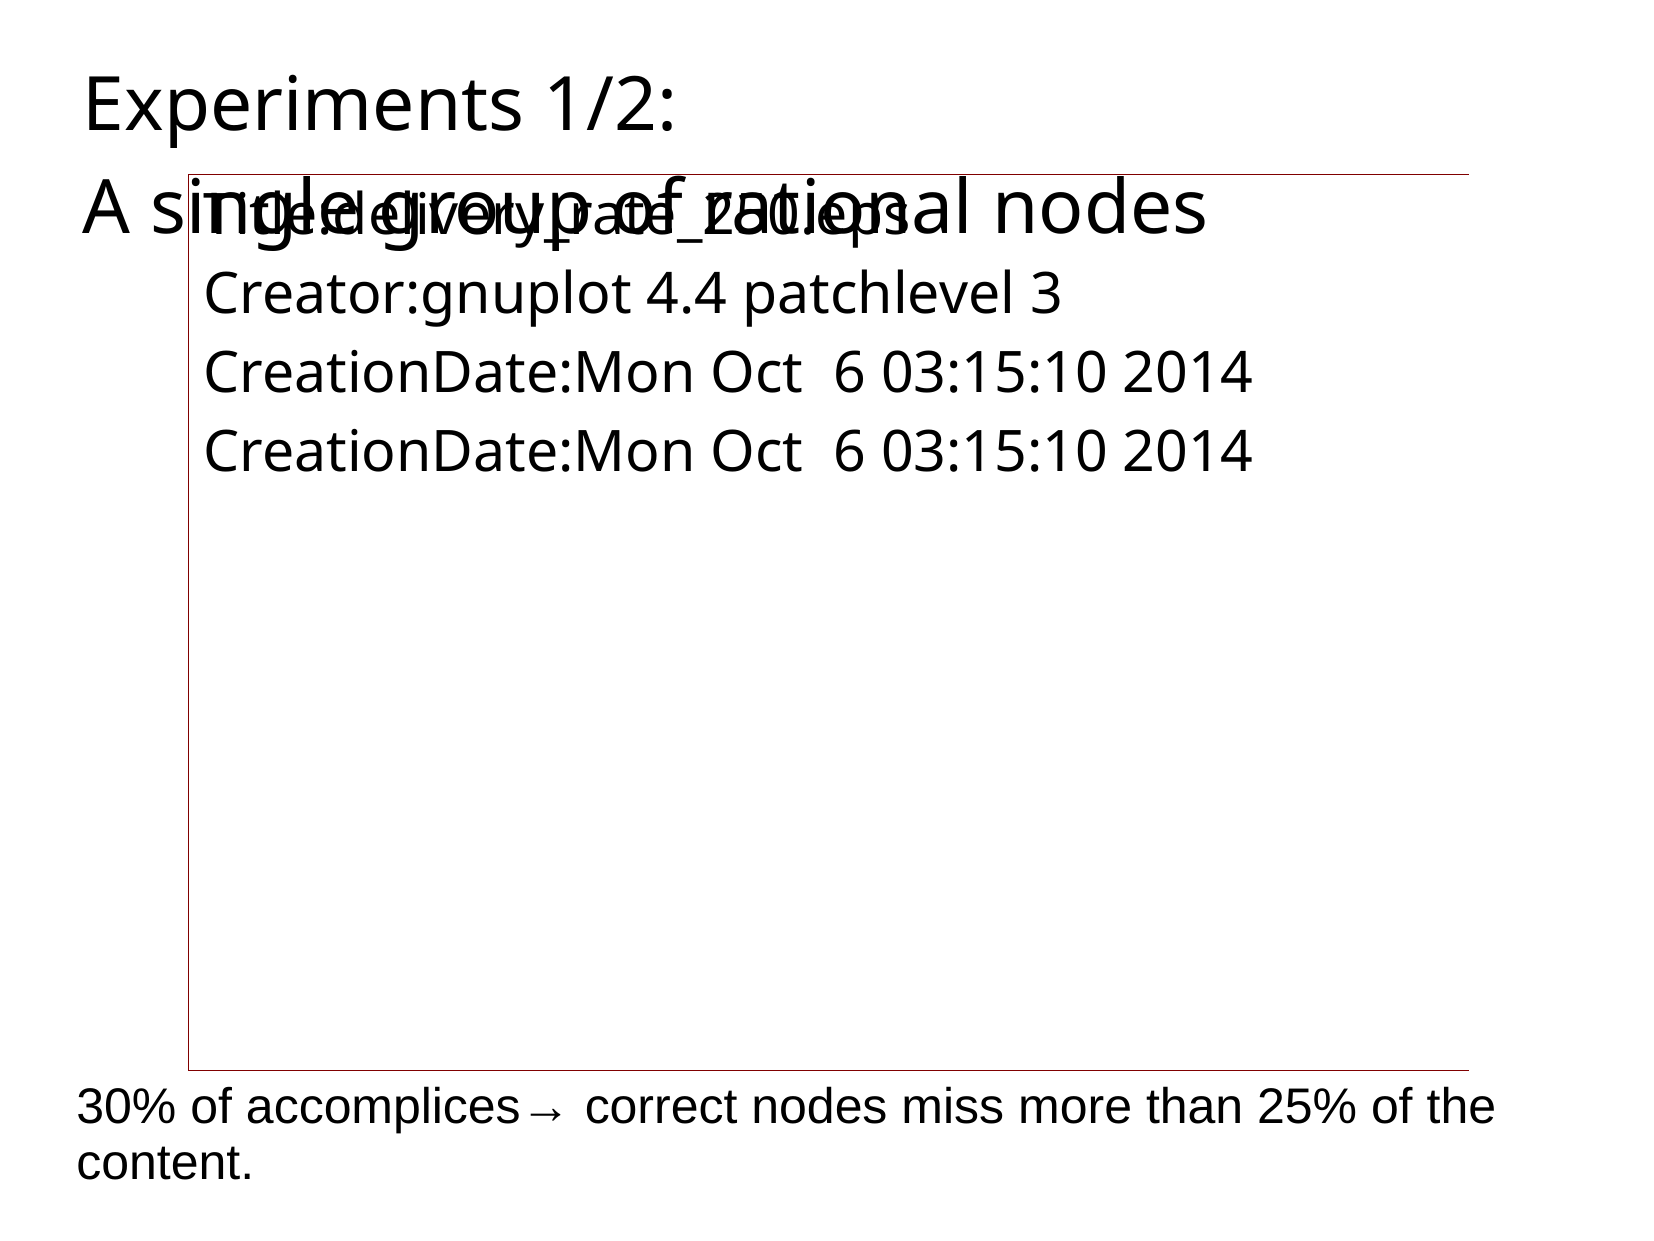

# Experiments 1/2: A single group of rational nodes
30% of accomplices→ correct nodes miss more than 25% of the content.